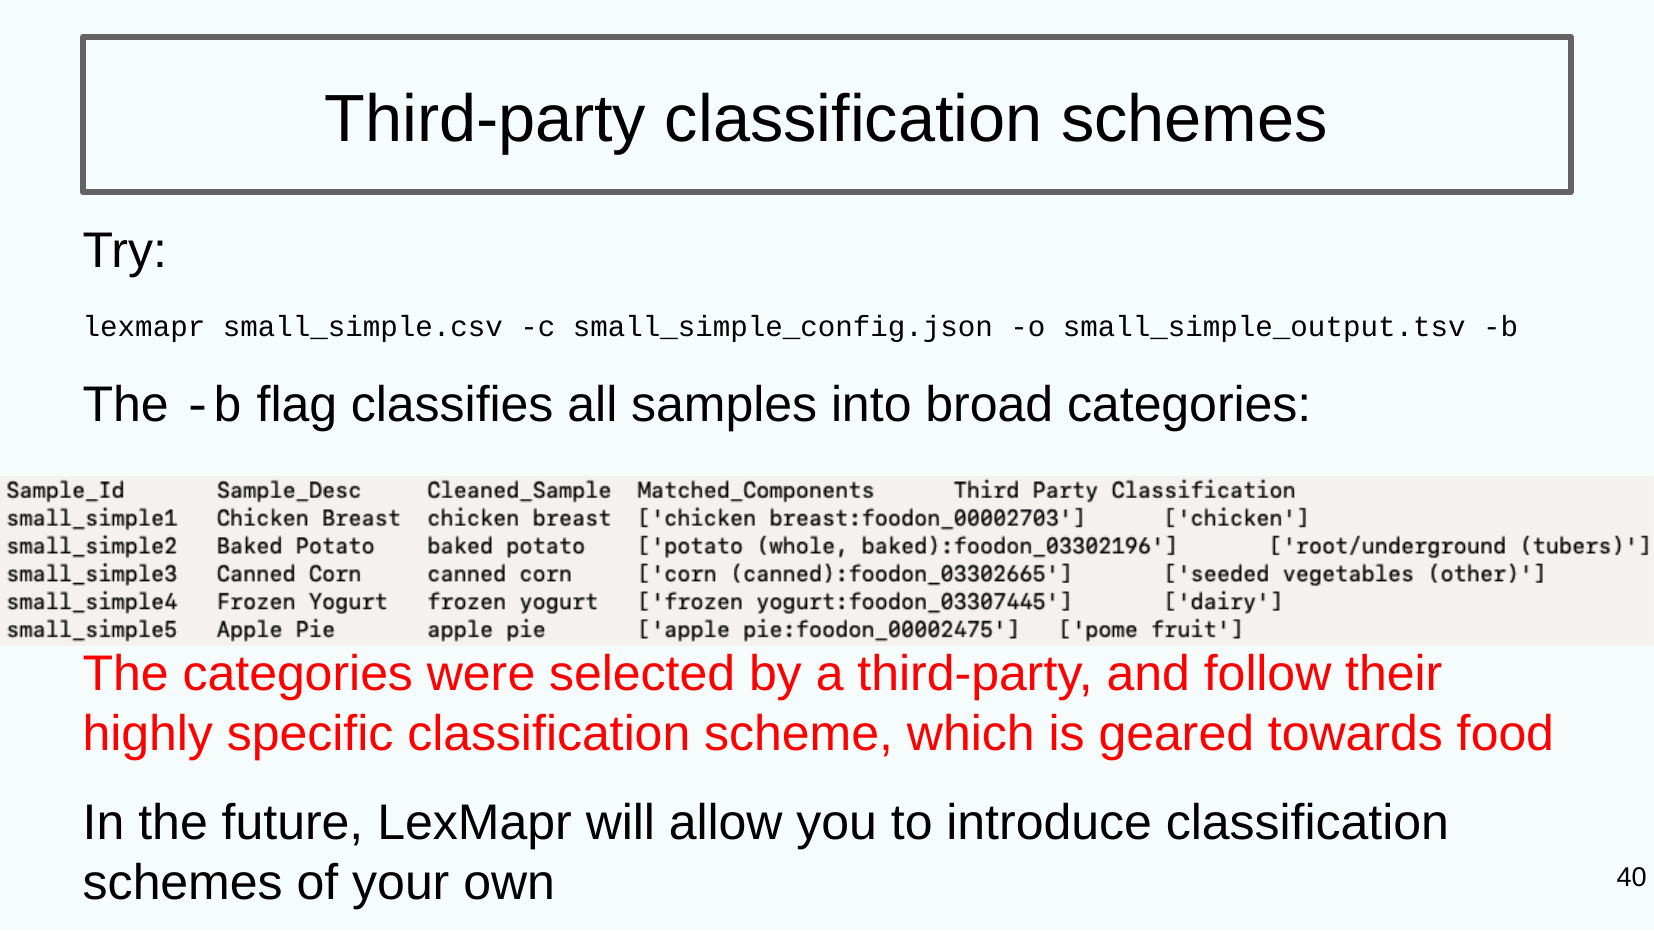

Third-party classification schemes
Try:
lexmapr small_simple.csv -c small_simple_config.json -o small_simple_output.tsv -b
The -b flag classifies all samples into broad categories:
The categories were selected by a third-party, and follow their highly specific classification scheme, which is geared towards food
In the future, LexMapr will allow you to introduce classification schemes of your own